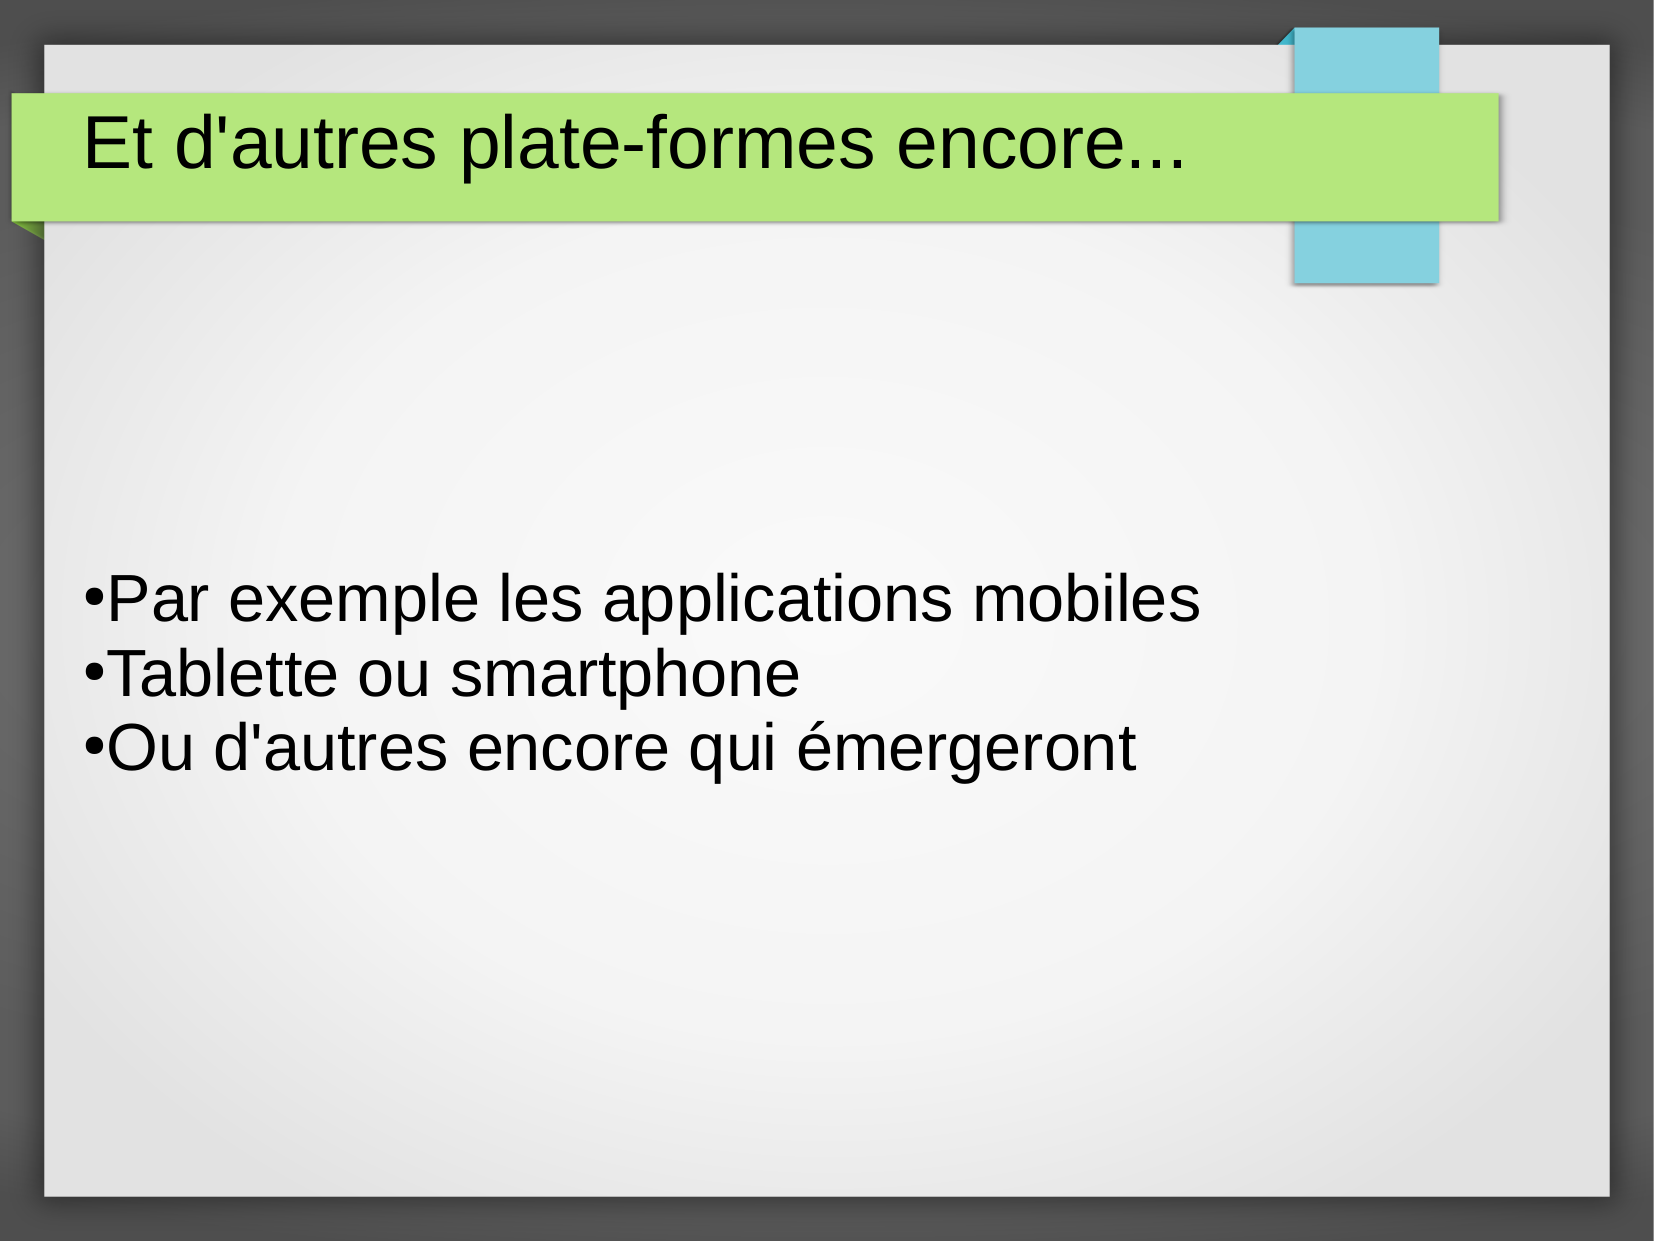

# Et d'autres plate-formes encore...
Par exemple les applications mobiles
Tablette ou smartphone
Ou d'autres encore qui émergeront